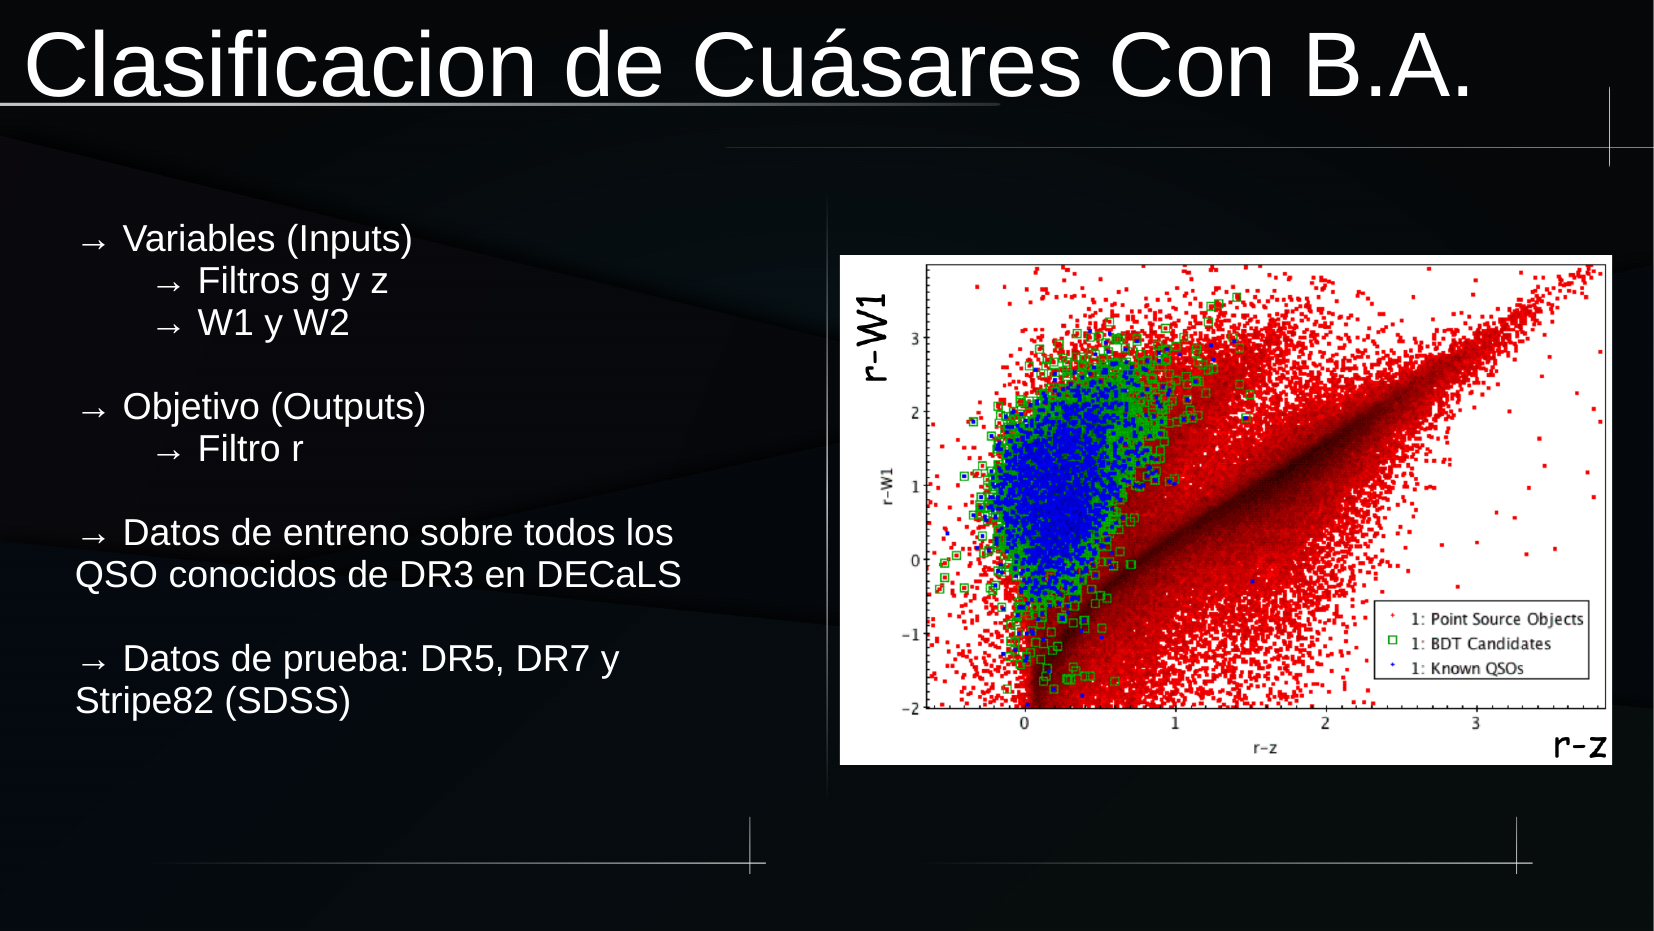

# Clasificacion de Cuásares Con B.A.
→ Variables (Inputs)
	→ Filtros g y z
	→ W1 y W2
→ Objetivo (Outputs)
	→ Filtro r
→ Datos de entreno sobre todos los QSO conocidos de DR3 en DECaLS
→ Datos de prueba: DR5, DR7 y Stripe82 (SDSS)